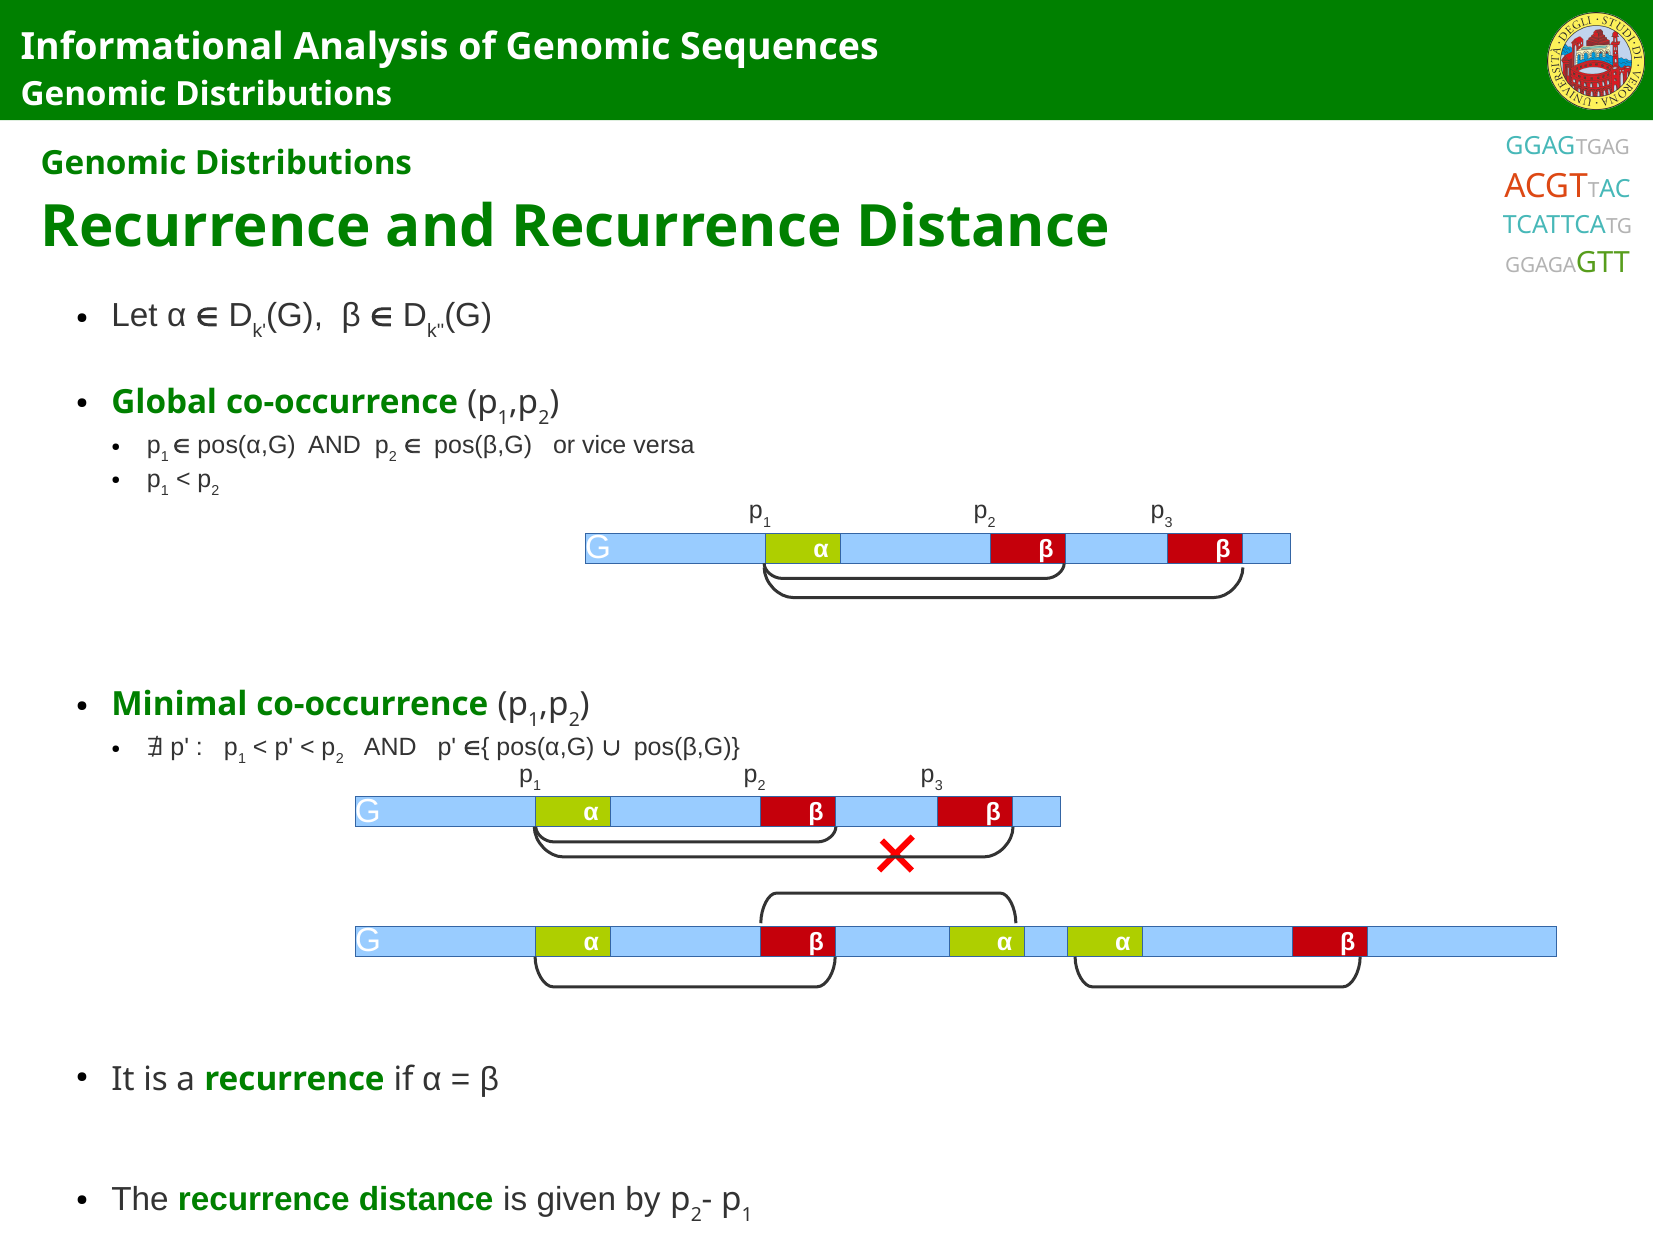

Informational Analysis of Genomic Sequences
Genomic Distributions
GGAGTGAGACGTTACTCATTCATGGGAGAGTT
Genomic Distributions
Recurrence and Recurrence Distance
Let α Î Dk'(G), β Î Dk''(G)
Global co-occurrence (p1,p2)
p1 Î pos(α,G) AND p2 Î pos(β,G) or vice versa
p1 < p2
Minimal co-occurrence (p1,p2)
∄ p' : p1 < p' < p2 AND p' Î{ pos(α,G) ∪ pos(β,G)}
It is a recurrence if α = β
The recurrence distance is given by p2- p1
p1
p2
p3
G
α
β
β
p1
p2
p3
G
α
β
β
G
α
β
α
α
β